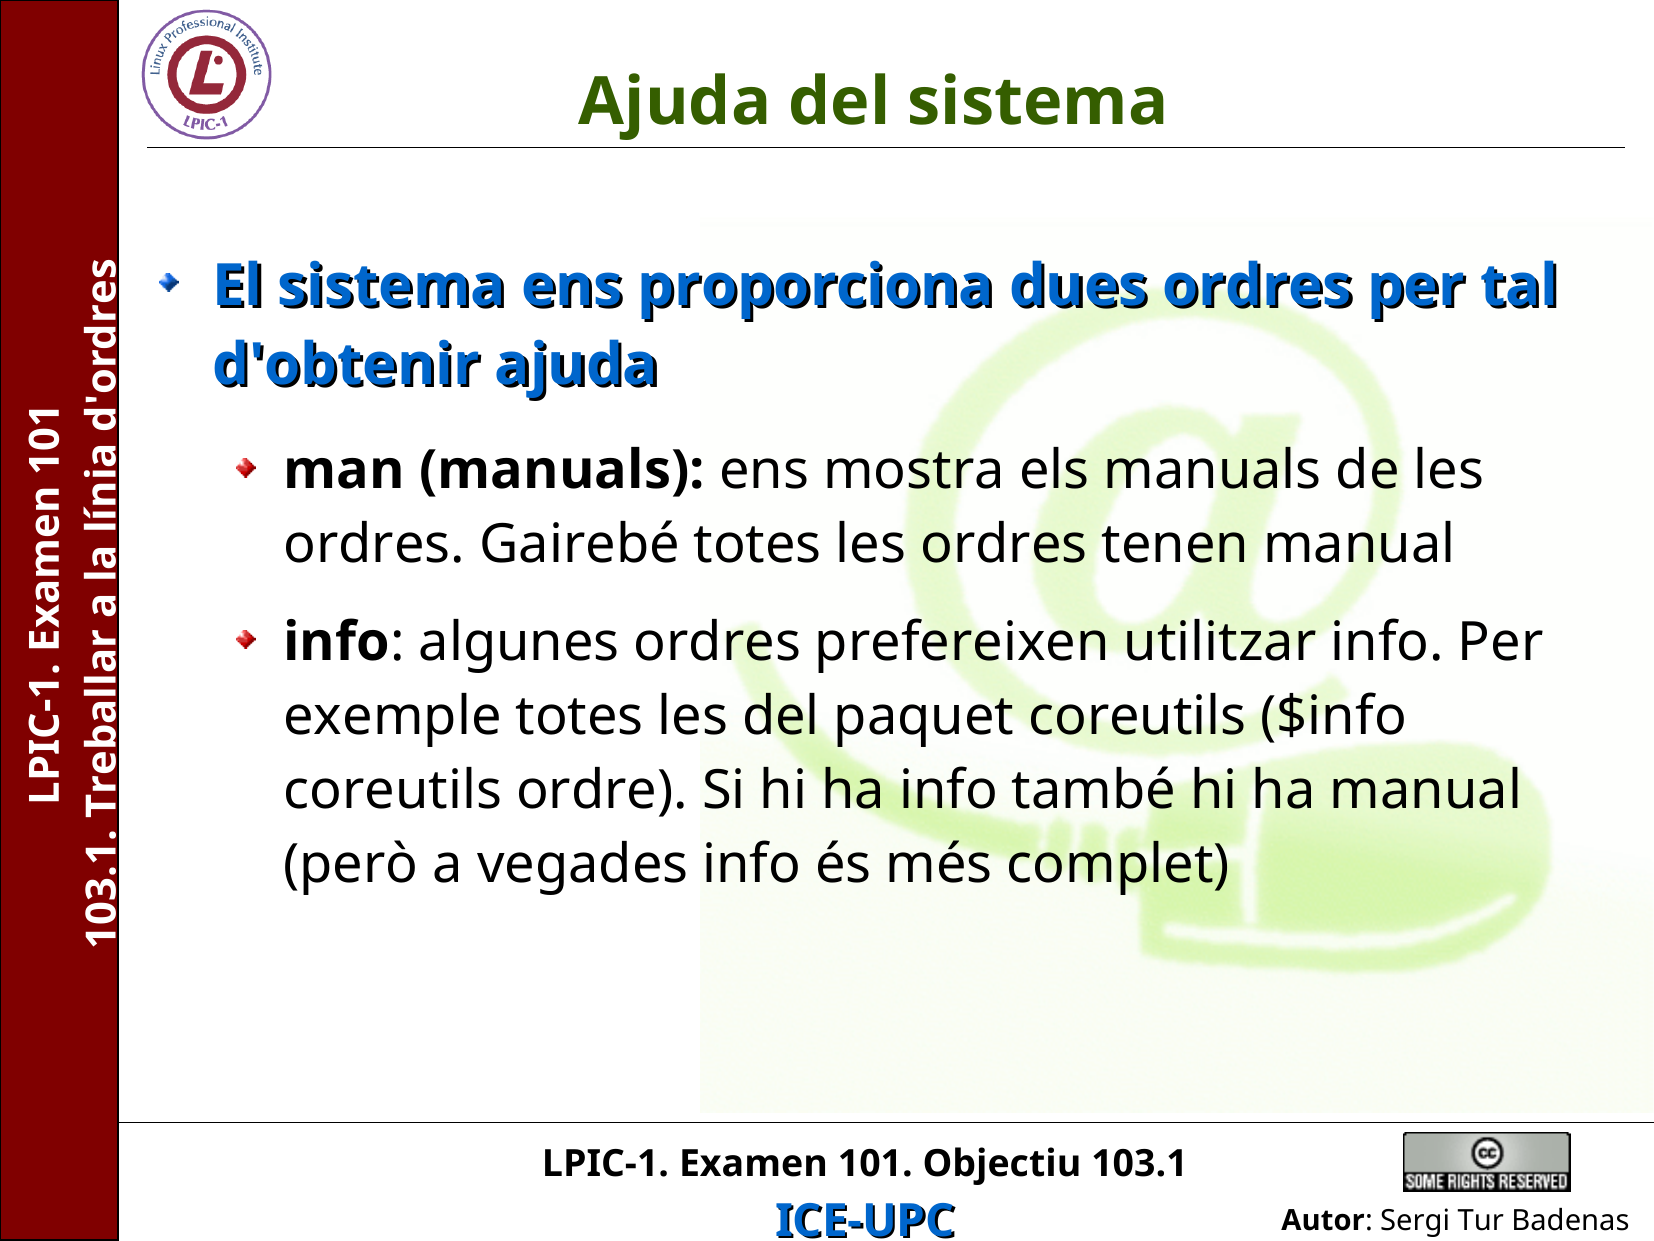

# Ajuda del sistema
El sistema ens proporciona dues ordres per tal d'obtenir ajuda
man (manuals): ens mostra els manuals de les ordres. Gairebé totes les ordres tenen manual
info: algunes ordres prefereixen utilitzar info. Per exemple totes les del paquet coreutils ($info coreutils ordre). Si hi ha info també hi ha manual (però a vegades info és més complet)